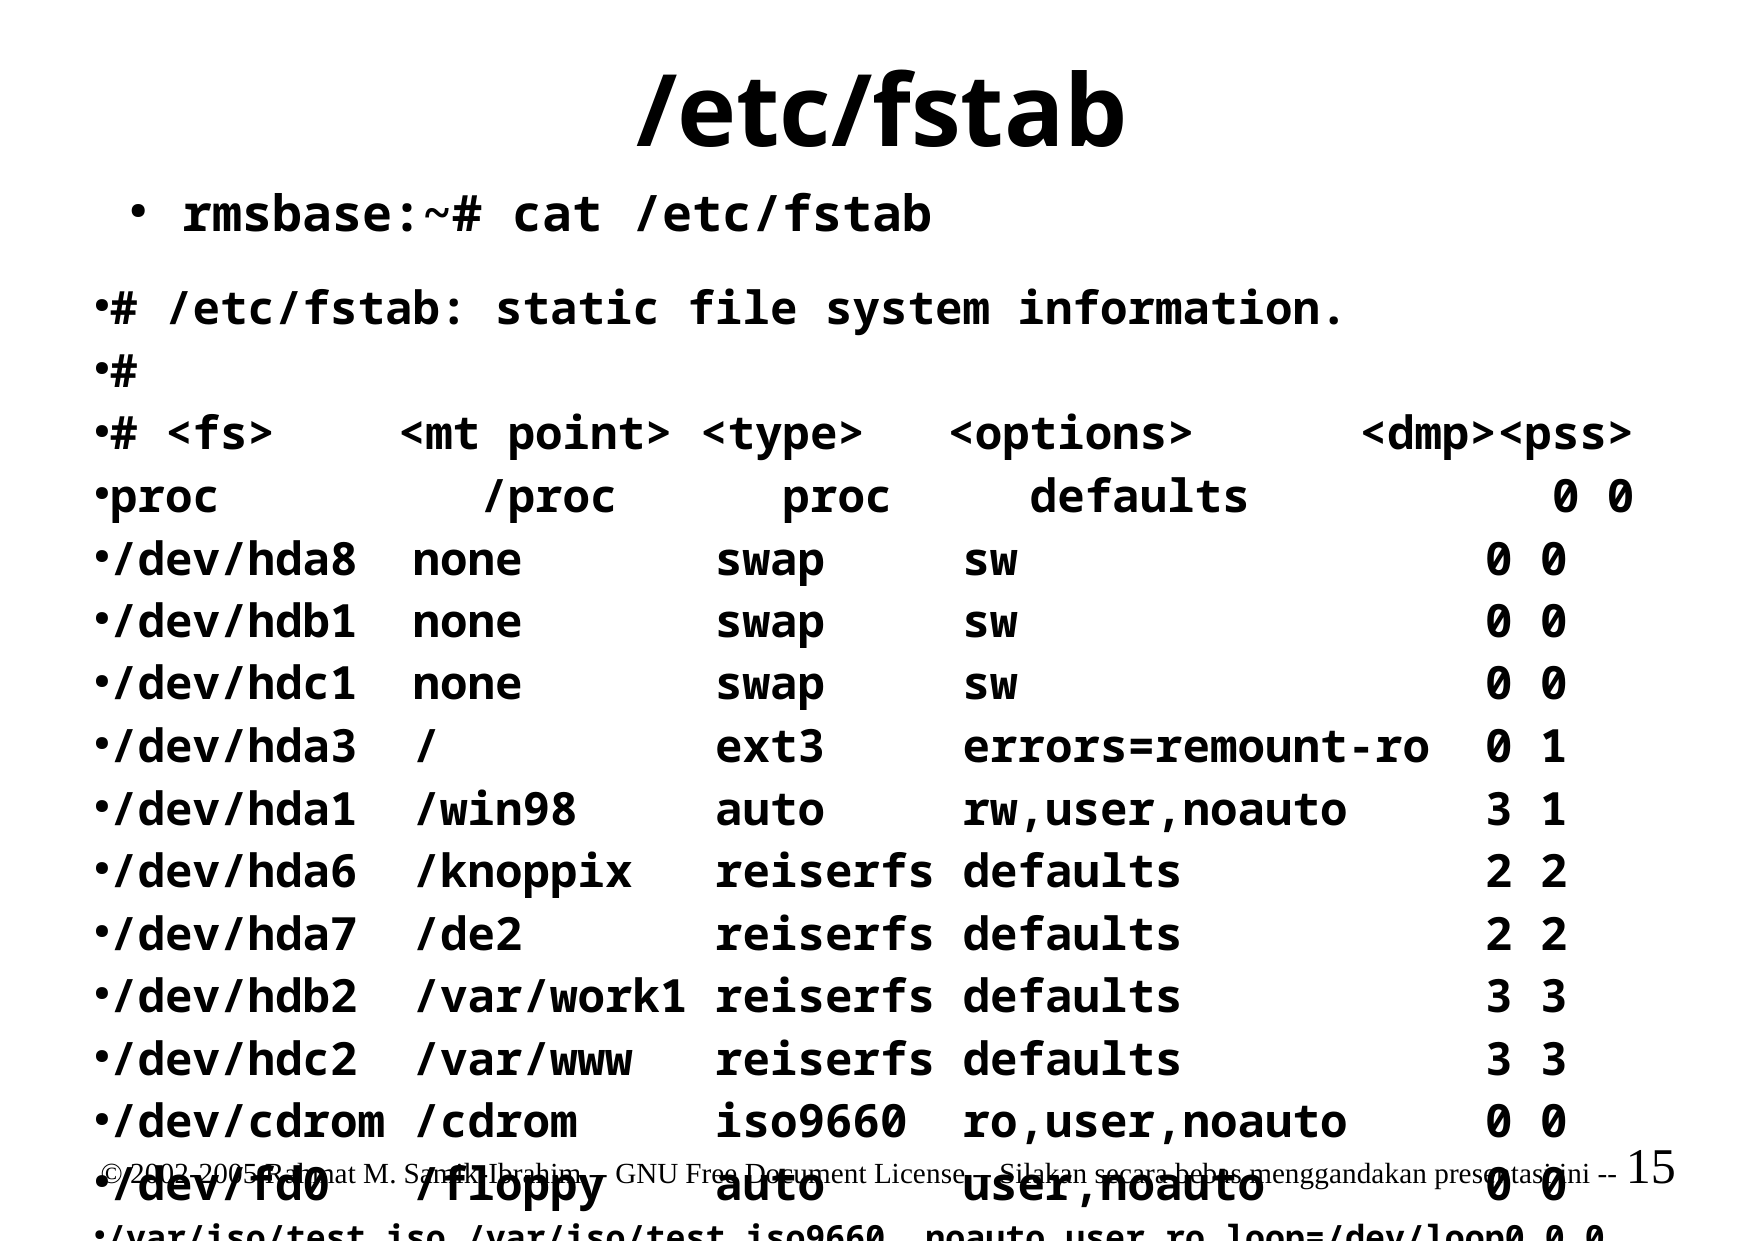

# /etc/fstab
rmsbase:~# cat /etc/fstab
# /etc/fstab: static file system information.
#
# <fs>	 <mt point> <type> <options> <dmp><pss>
proc 	 /proc proc defaults 0 0
/dev/hda8 none swap sw 0 0
/dev/hdb1 none swap sw 0 0
/dev/hdc1 none swap sw 0 0
/dev/hda3 / ext3 errors=remount-ro 0 1
/dev/hda1 /win98 auto rw,user,noauto 3 1
/dev/hda6 /knoppix reiserfs defaults 2 2
/dev/hda7 /de2 reiserfs defaults 2 2
/dev/hdb2 /var/work1 reiserfs defaults 3 3
/dev/hdc2 /var/www reiserfs defaults 3 3
/dev/cdrom /cdrom iso9660 ro,user,noauto 0 0
/dev/fd0 /floppy auto user,noauto 0 0
/var/iso/test.iso /var/iso/test iso9660 noauto,user,ro,loop=/dev/loop0 0 0
fstab: informasi statik sistem berkas